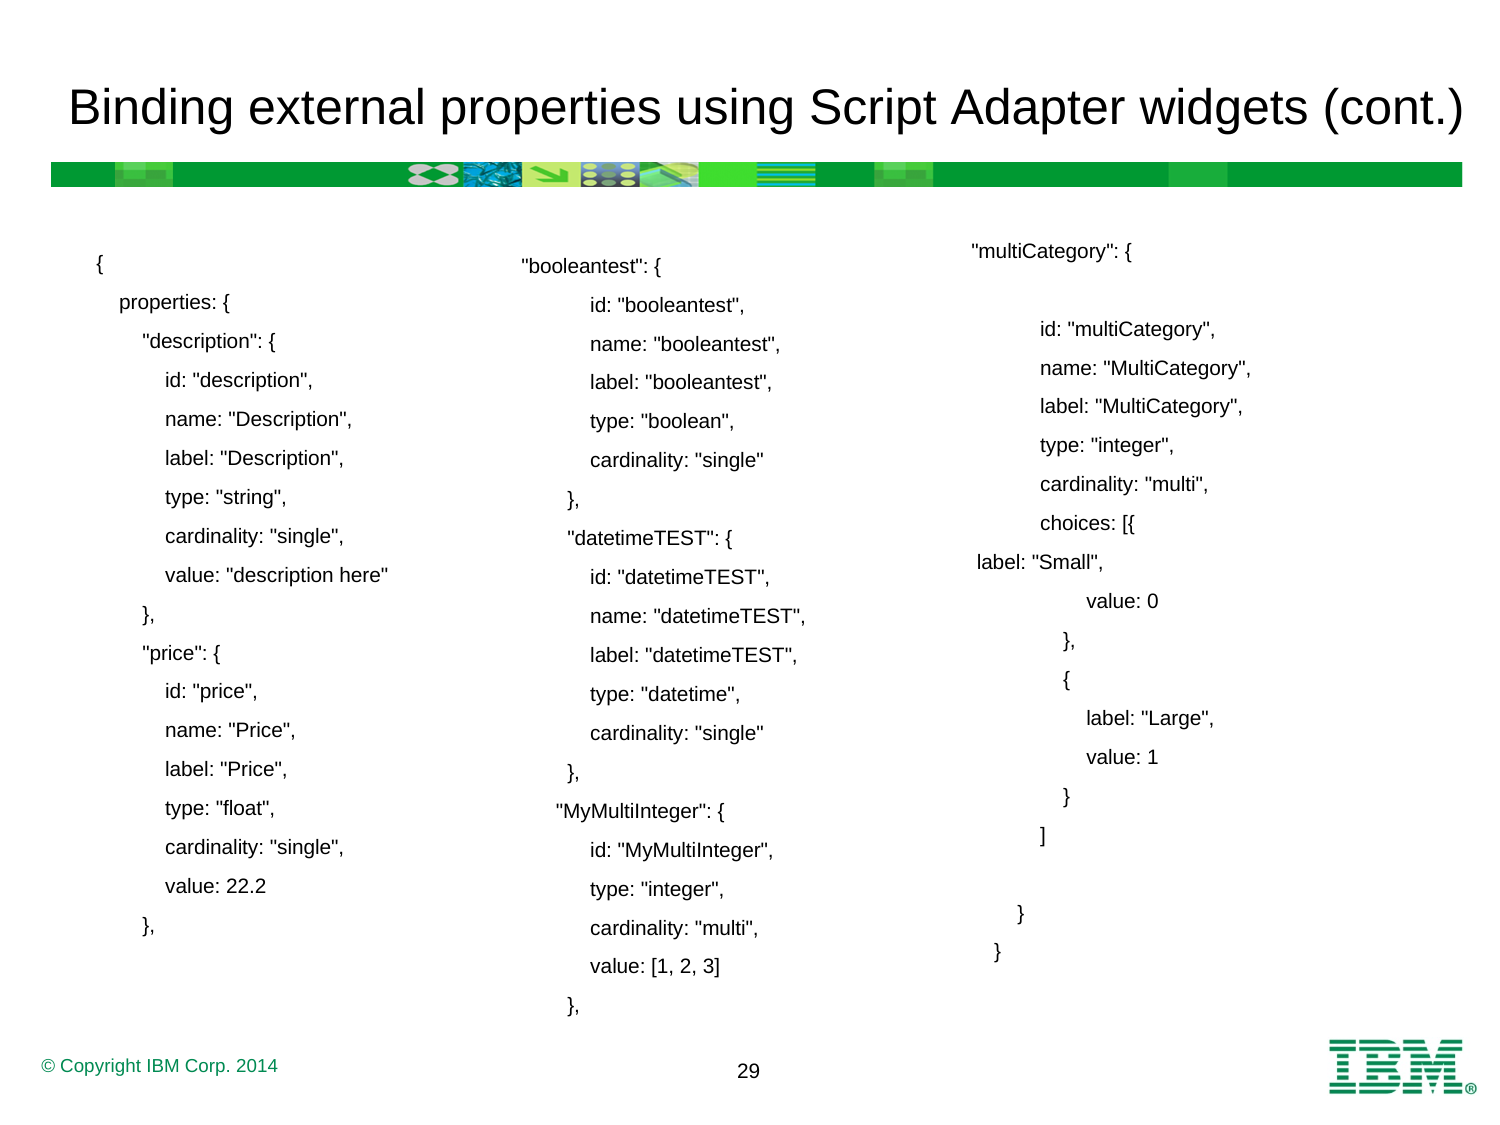

# Binding external properties using Script Adapter widgets (cont.)
"multiCategory": {
 id: "multiCategory",
 name: "MultiCategory",
 label: "MultiCategory",
 type: "integer",
 cardinality: "multi",
 choices: [{
 label: "Small",
 value: 0
 },
 {
 label: "Large",
 value: 1
 }
 ]
 }
 }
{
 properties: {
 "description": {
 id: "description",
 name: "Description",
 label: "Description",
 type: "string",
 cardinality: "single",
 value: "description here"
 },
 "price": {
 id: "price",
 name: "Price",
 label: "Price",
 type: "float",
 cardinality: "single",
 value: 22.2
 },
"booleantest": {
 id: "booleantest",
 name: "booleantest",
 label: "booleantest",
 type: "boolean",
 cardinality: "single"
 },
 "datetimeTEST": {
 id: "datetimeTEST",
 name: "datetimeTEST",
 label: "datetimeTEST",
 type: "datetime",
 cardinality: "single"
 },
 "MyMultiInteger": {
 id: "MyMultiInteger",
 type: "integer",
 cardinality: "multi",
 value: [1, 2, 3]
 },
29